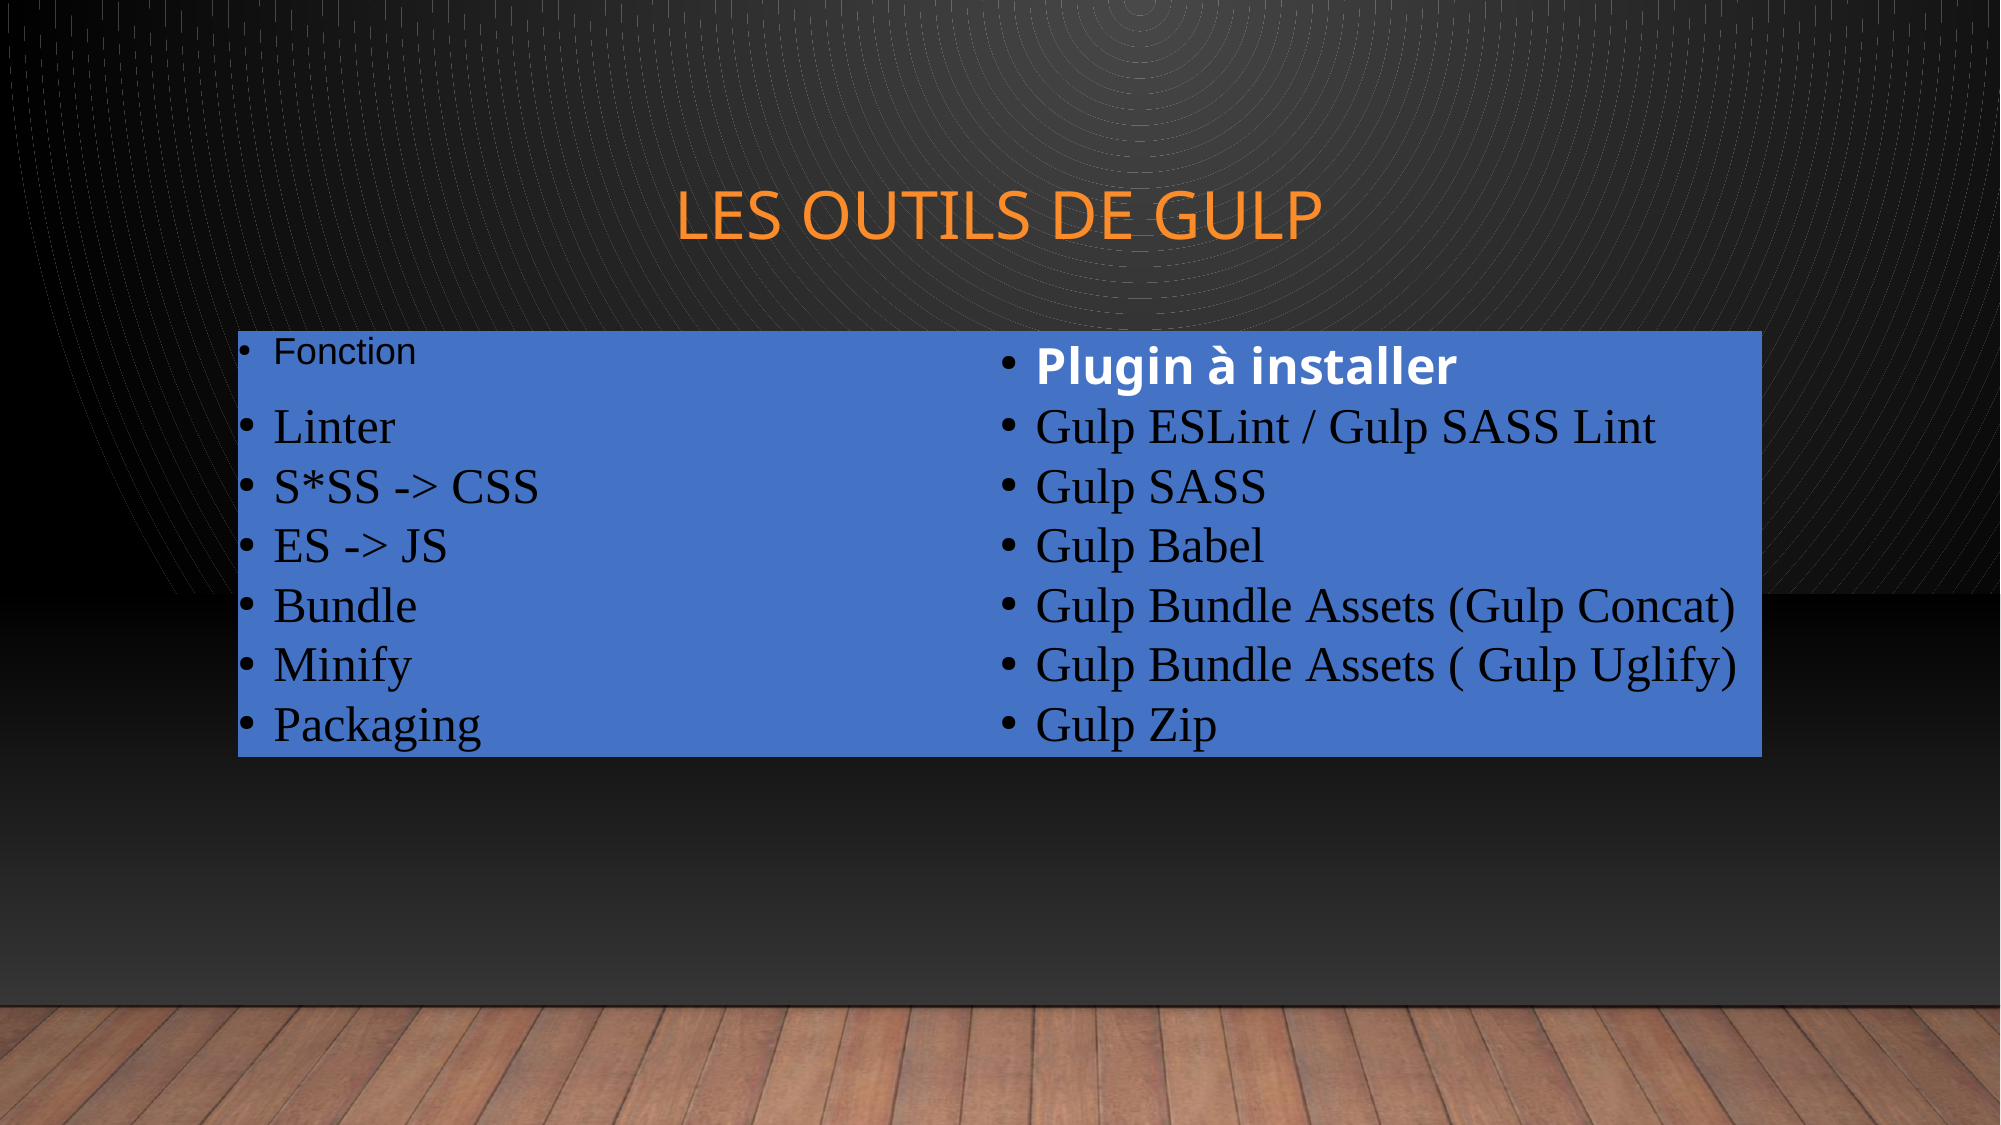

# Les outils de gulp
| Fonction | Plugin à installer |
| --- | --- |
| Linter | Gulp ESLint / Gulp SASS Lint |
| S\*SS -> CSS | Gulp SASS |
| ES -> JS | Gulp Babel |
| Bundle | Gulp Bundle Assets (Gulp Concat) |
| Minify | Gulp Bundle Assets ( Gulp Uglify) |
| Packaging | Gulp Zip |